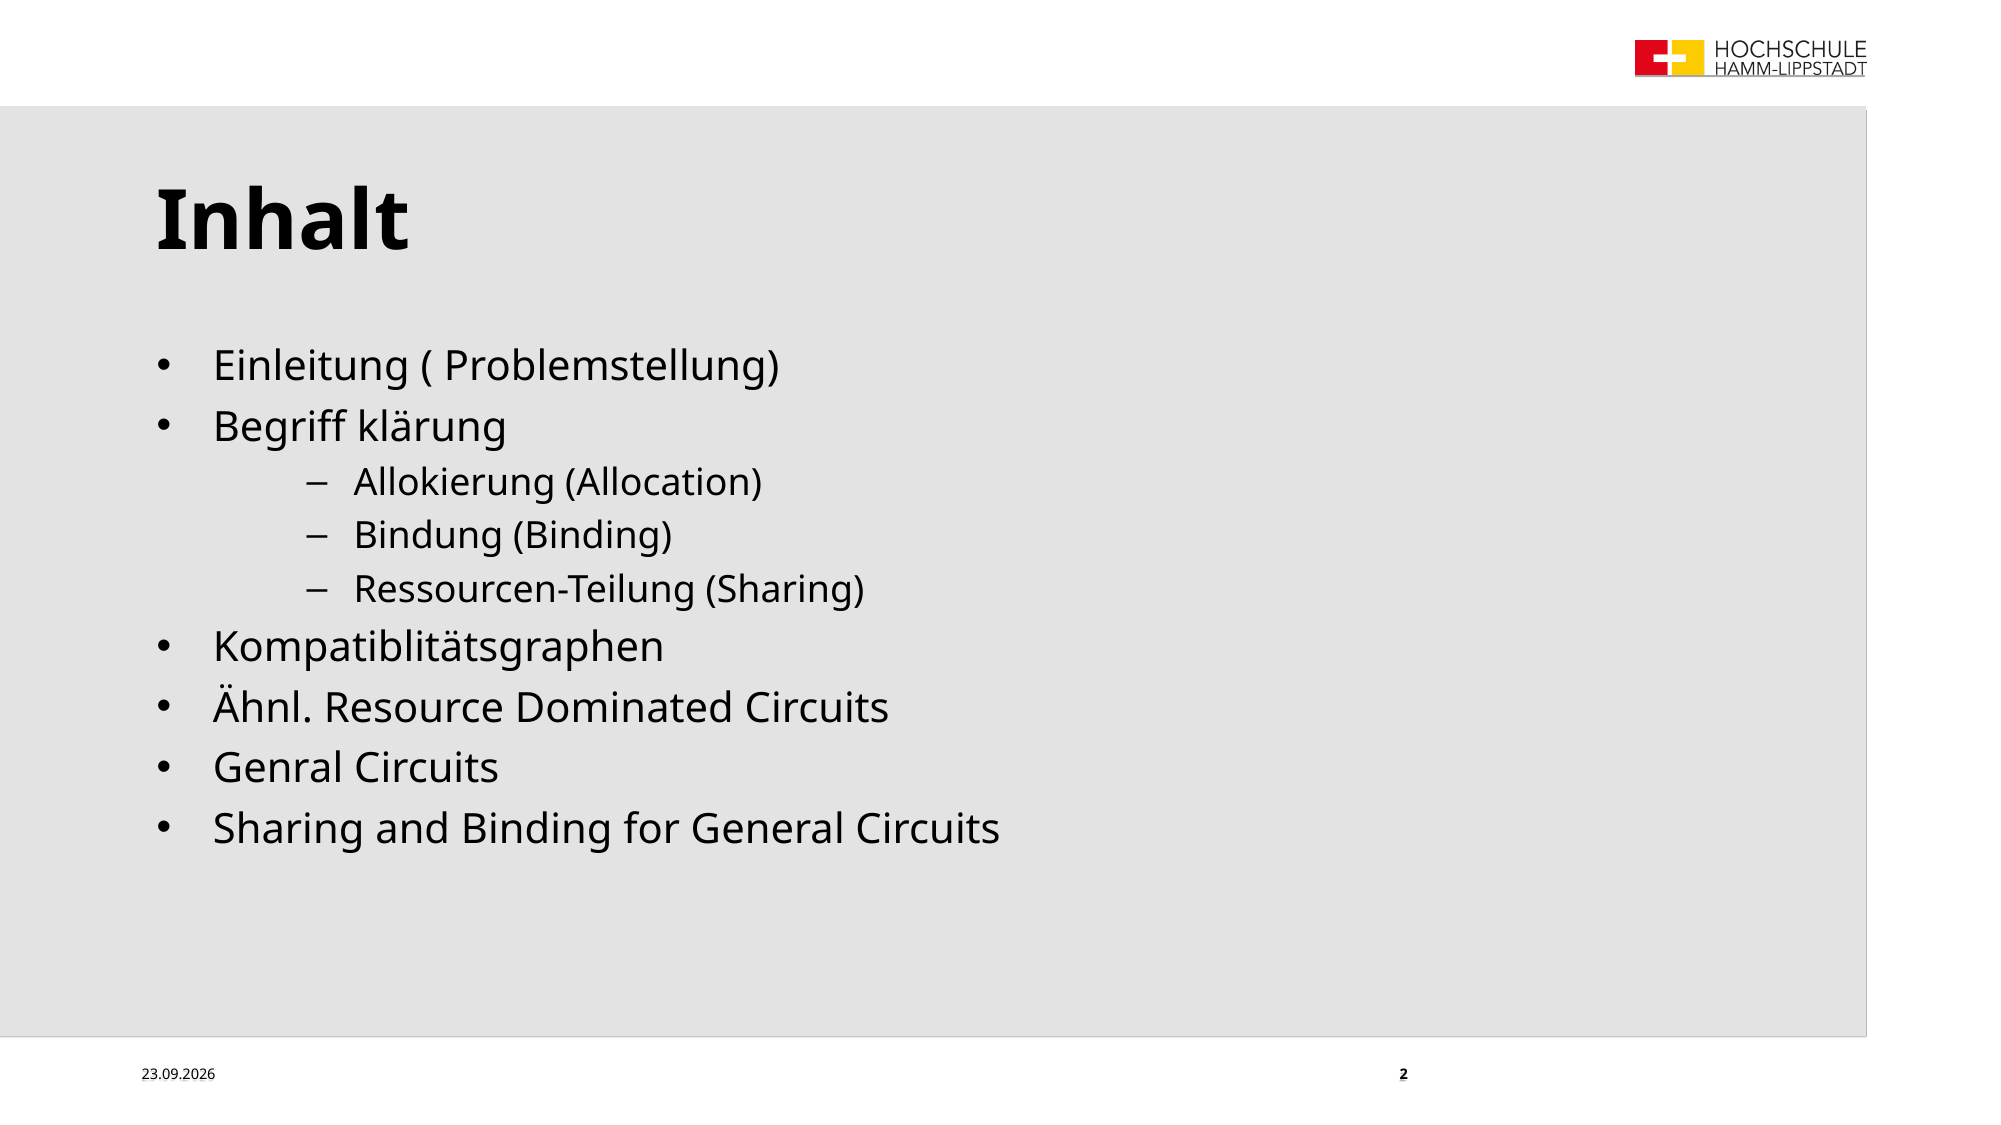

# Inhalt
Einleitung ( Problemstellung)
Begriff klärung
Allokierung (Allocation)
Bindung (Binding)
Ressourcen-Teilung (Sharing)
Kompatiblitätsgraphen
Ähnl. Resource Dominated Circuits
Genral Circuits
Sharing and Binding for General Circuits
2